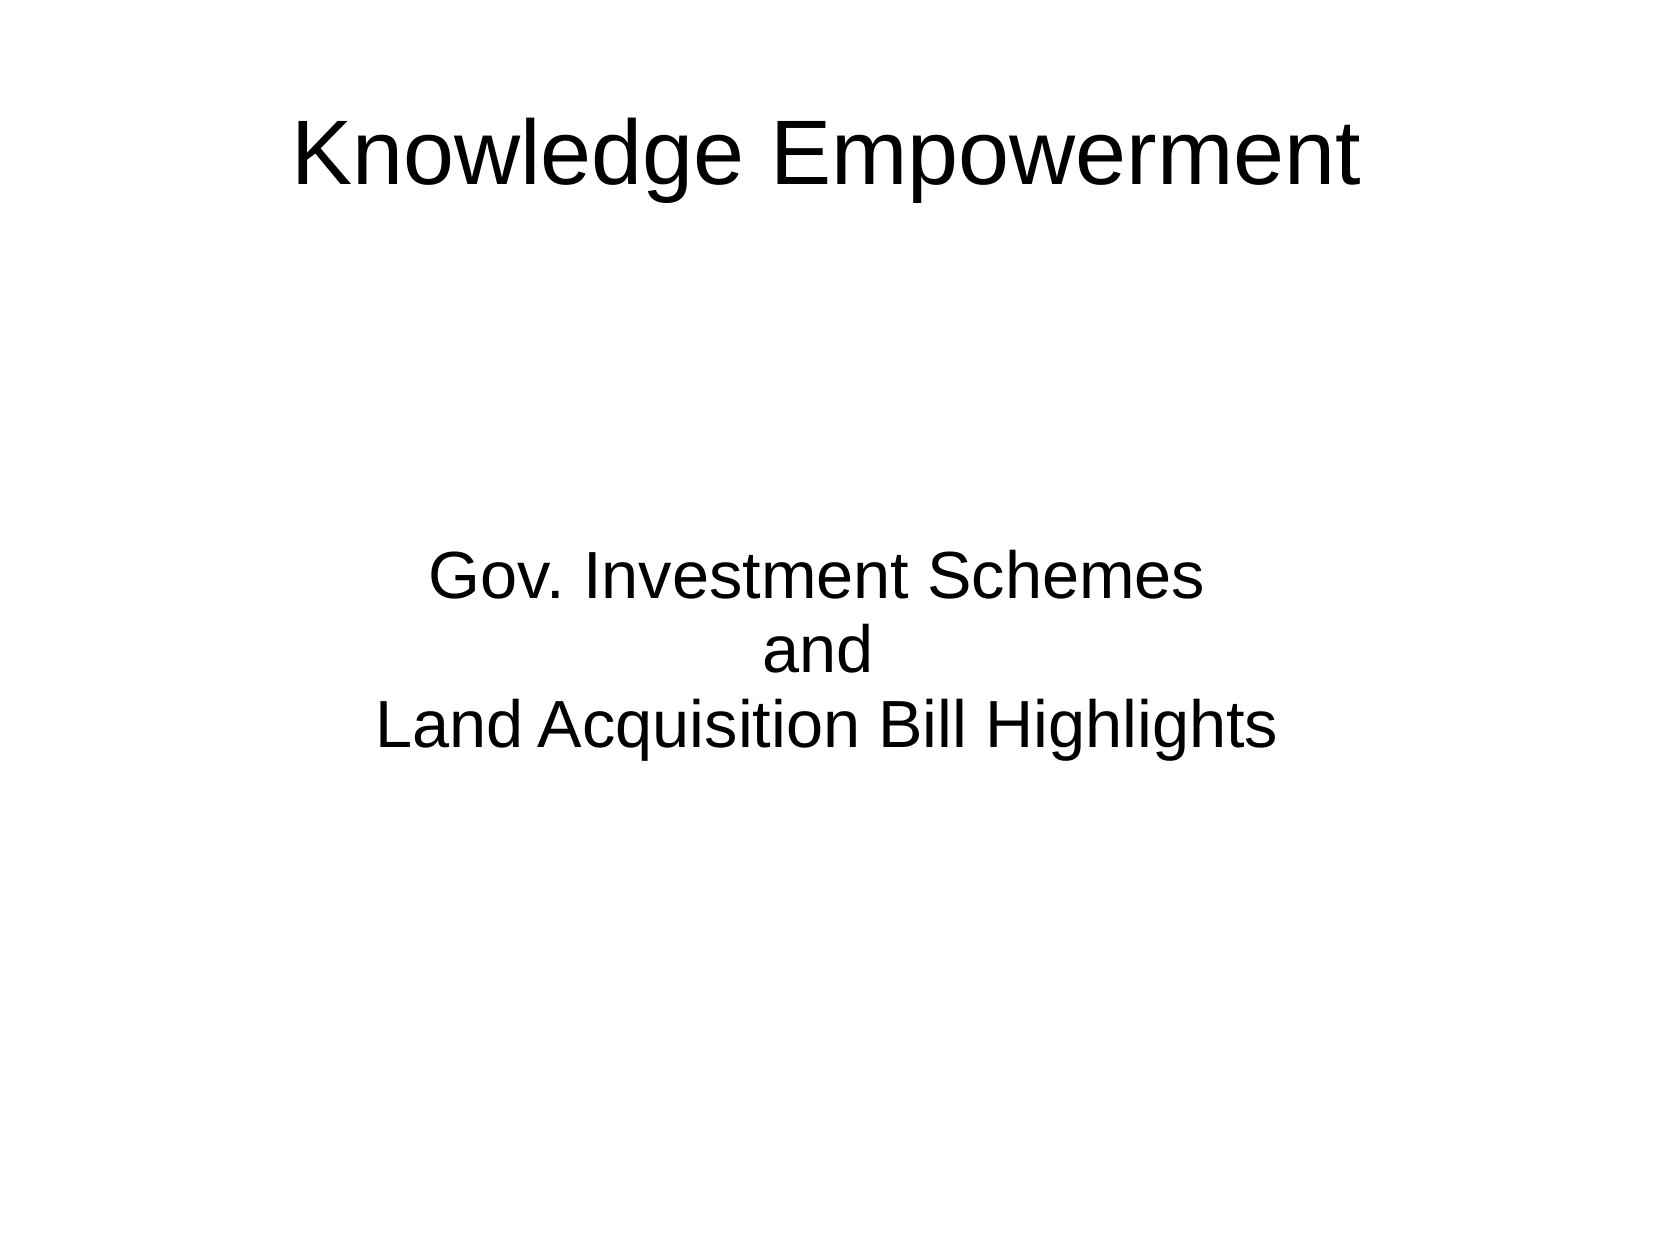

# Knowledge Empowerment
Gov. Investment Schemes
and
Land Acquisition Bill Highlights